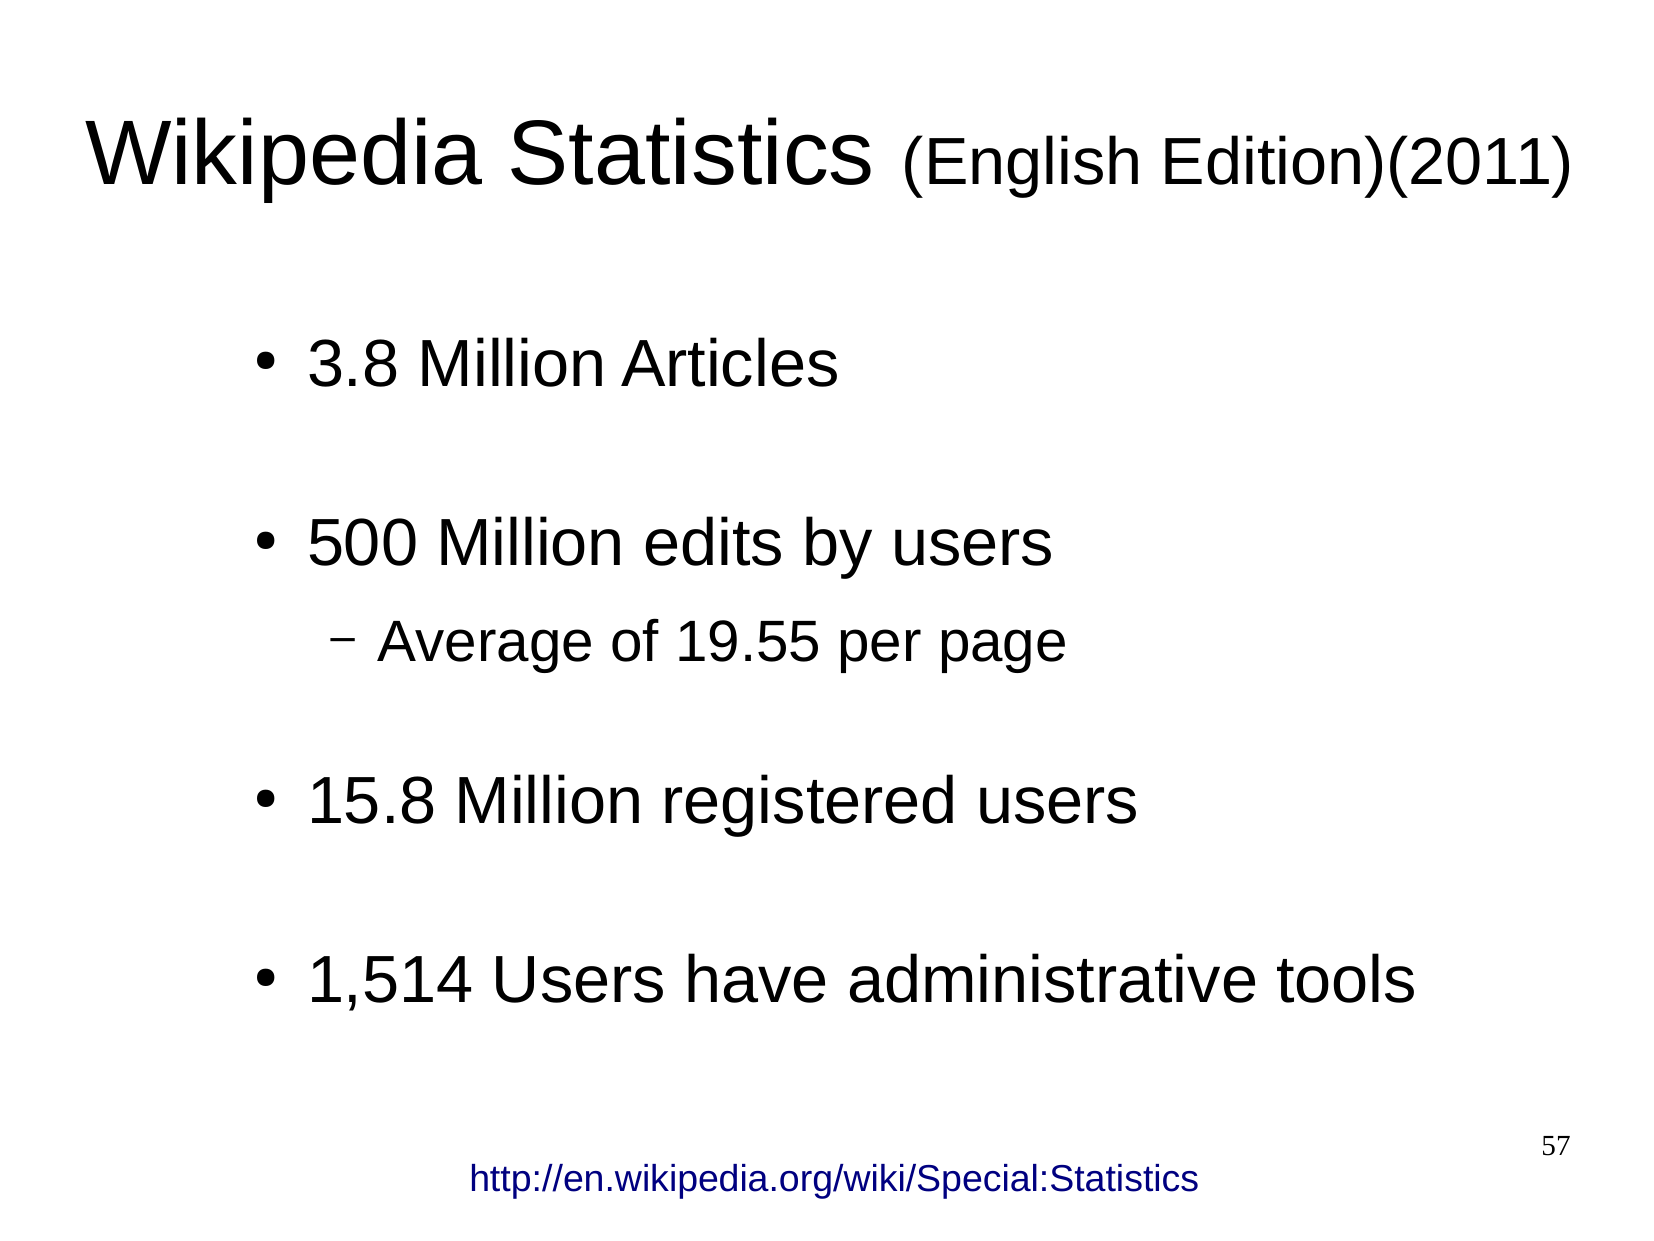

# Wikipedia Statistics (English Edition)(2011)
3.8 Million Articles
500 Million edits by users
Average of 19.55 per page
15.8 Million registered users
1,514 Users have administrative tools
57
http://en.wikipedia.org/wiki/Special:Statistics